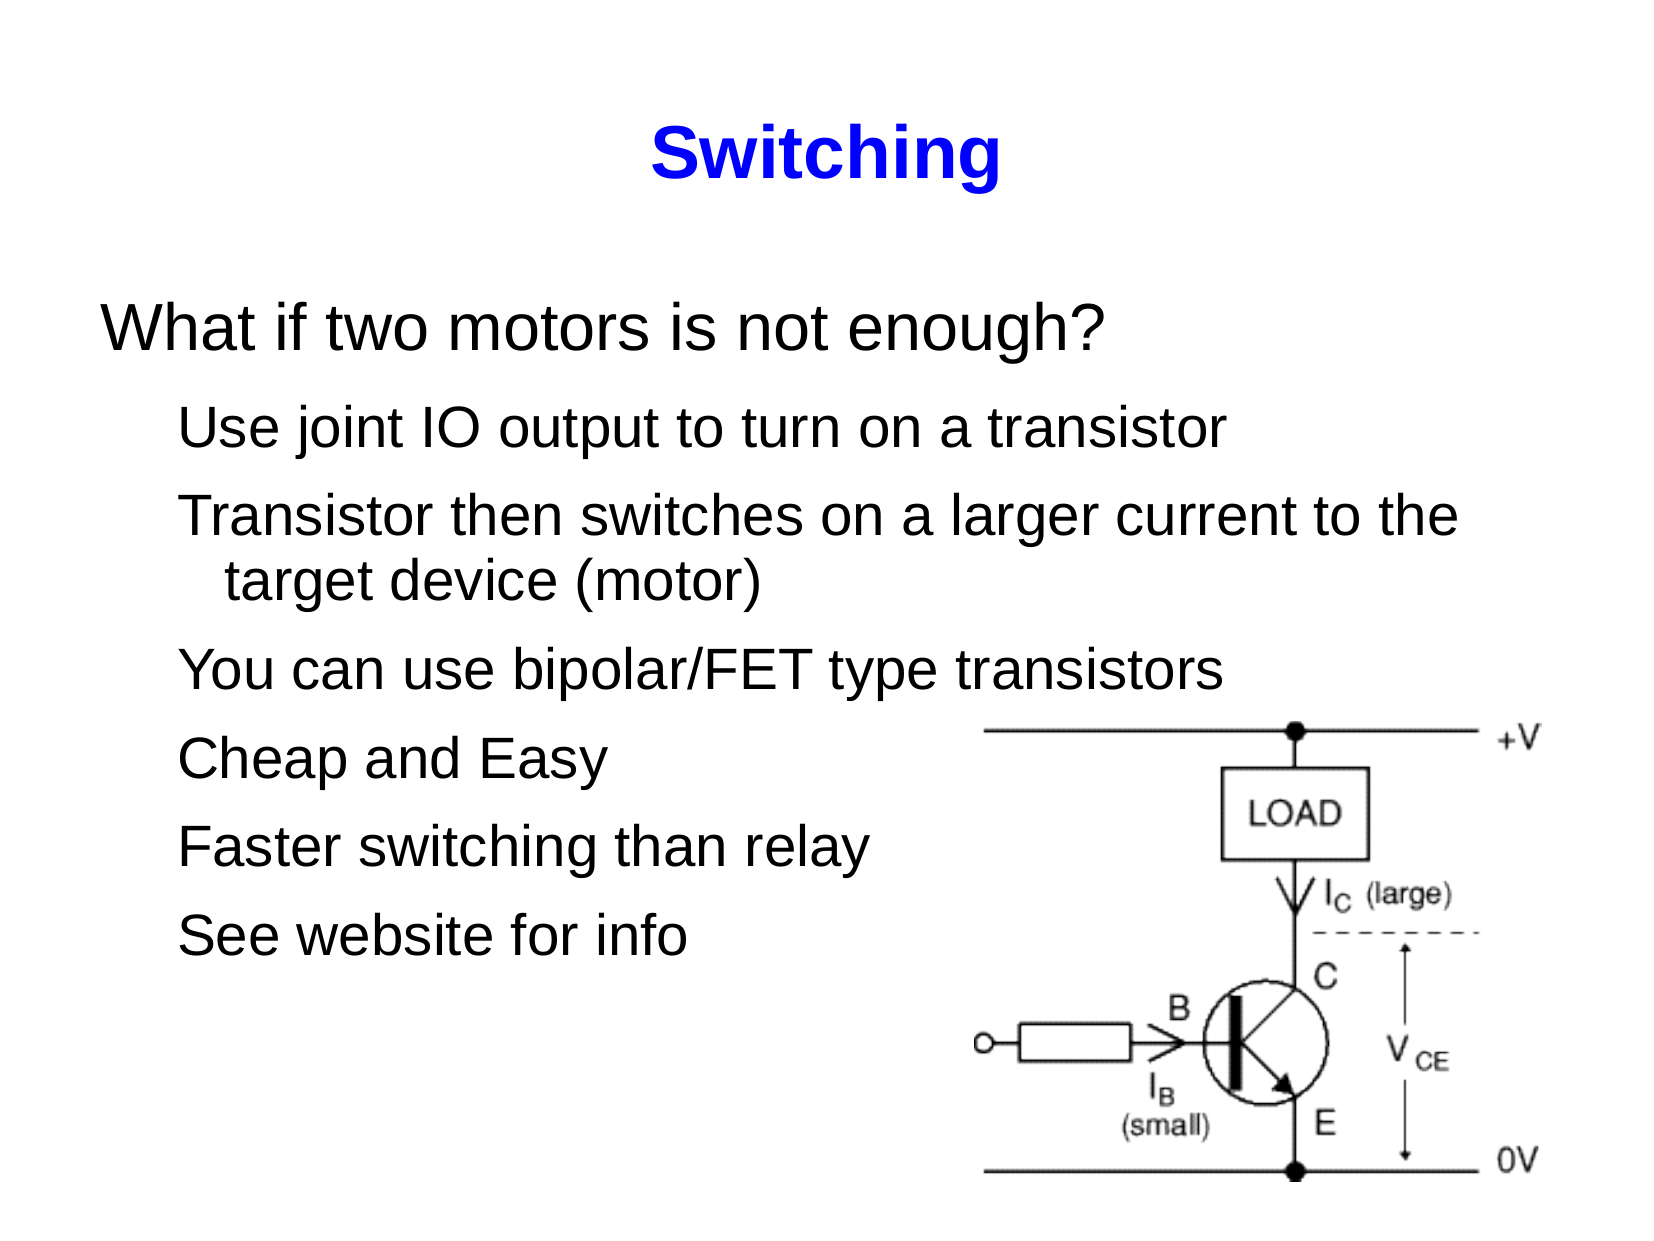

# Switching
What if two motors is not enough?
Use joint IO output to turn on a transistor
Transistor then switches on a larger current to the target device (motor)
You can use bipolar/FET type transistors
Cheap and Easy
Faster switching than relay
See website for info